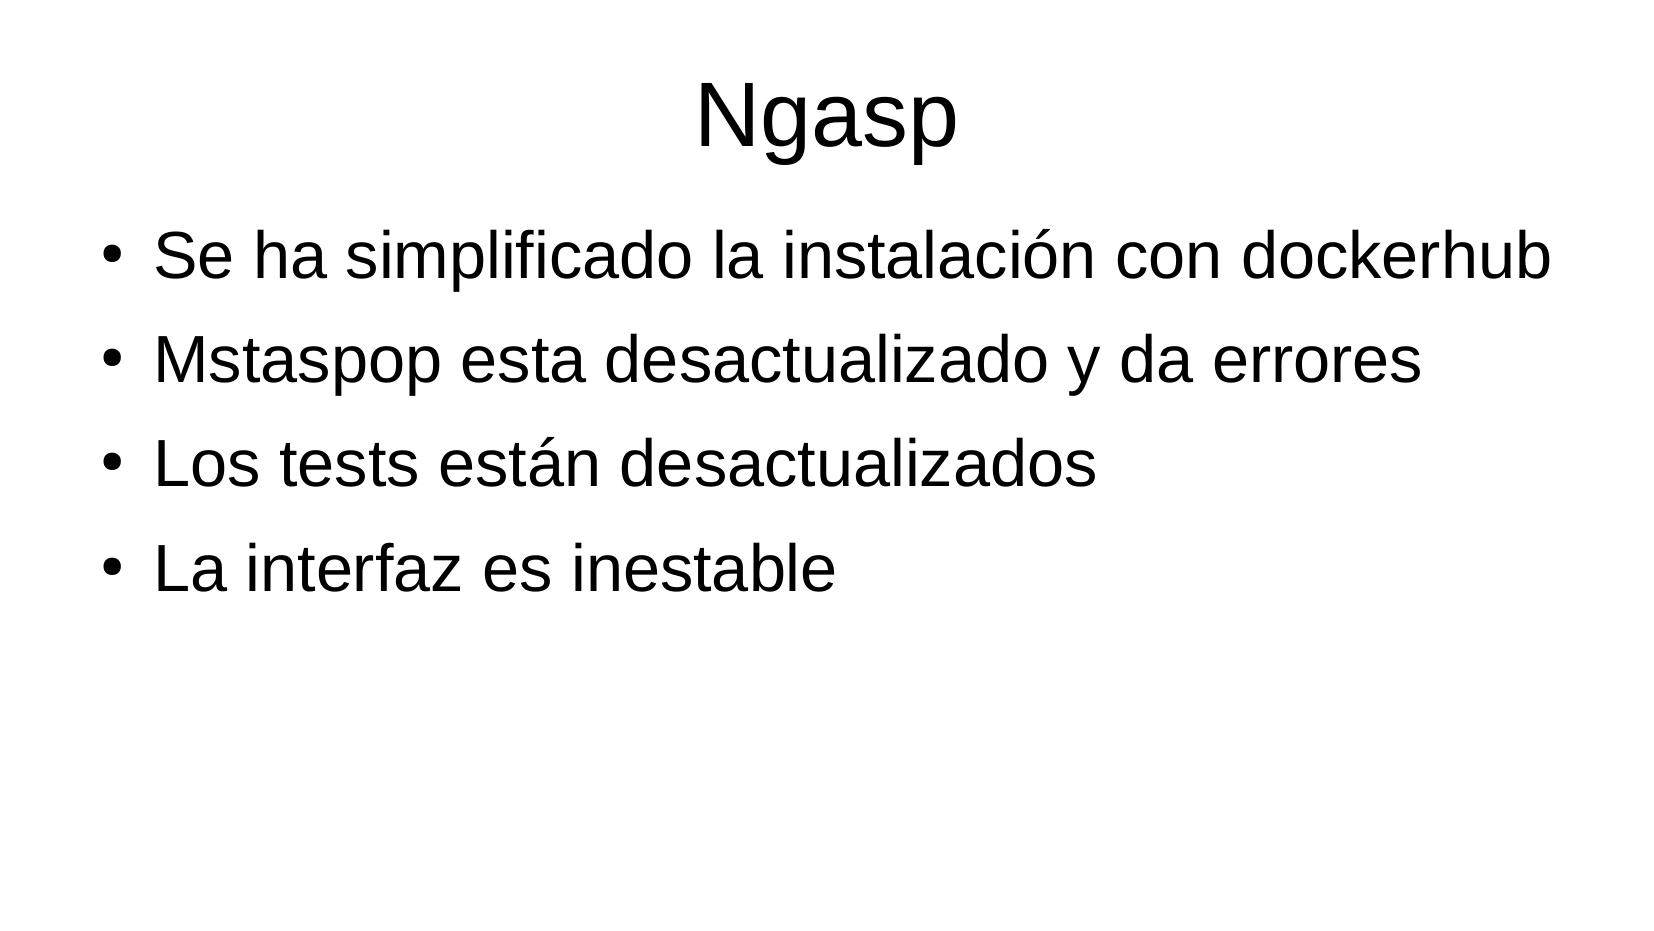

# Ngasp
Se ha simplificado la instalación con dockerhub
Mstaspop esta desactualizado y da errores
Los tests están desactualizados
La interfaz es inestable